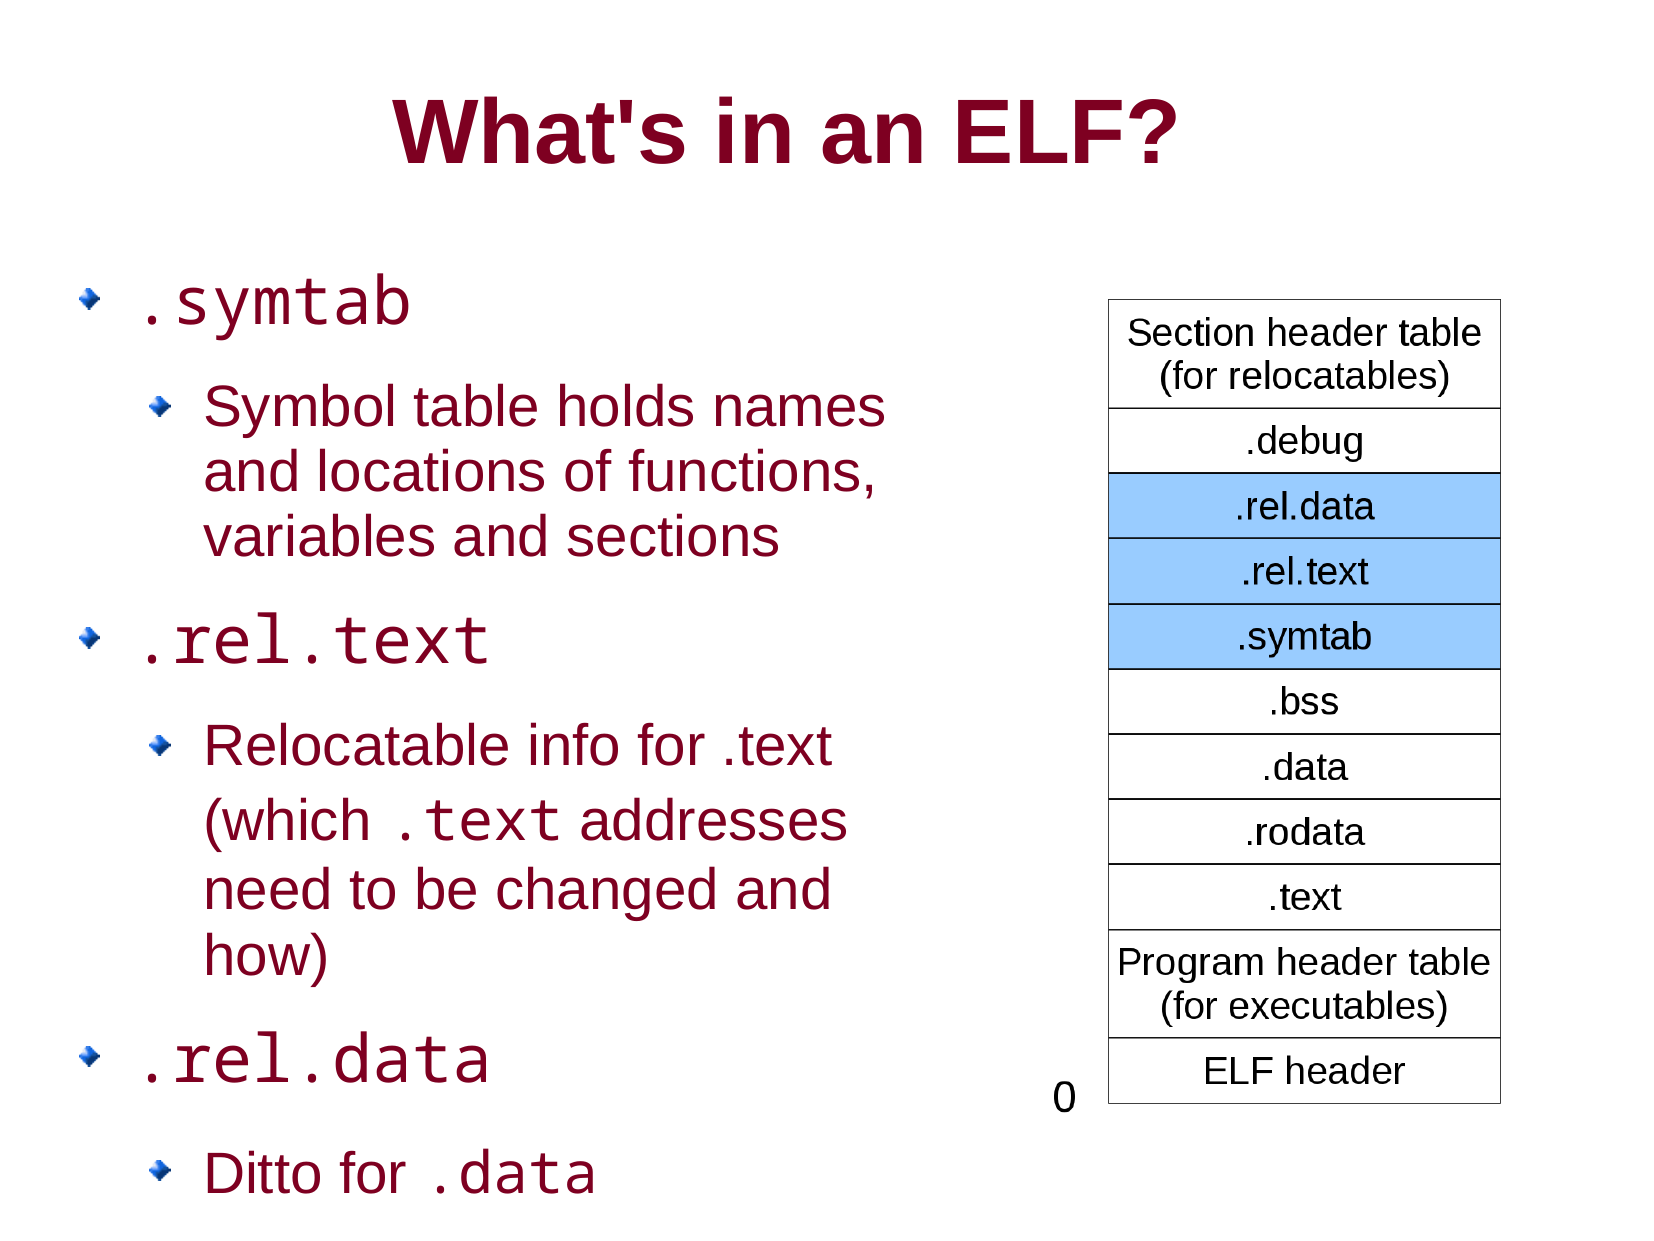

# What's in an ELF?
.symtab
Symbol table holds names and locations of functions, variables and sections
.rel.text
Relocatable info for .text (which .text addresses need to be changed and how)
.rel.data
Ditto for .data